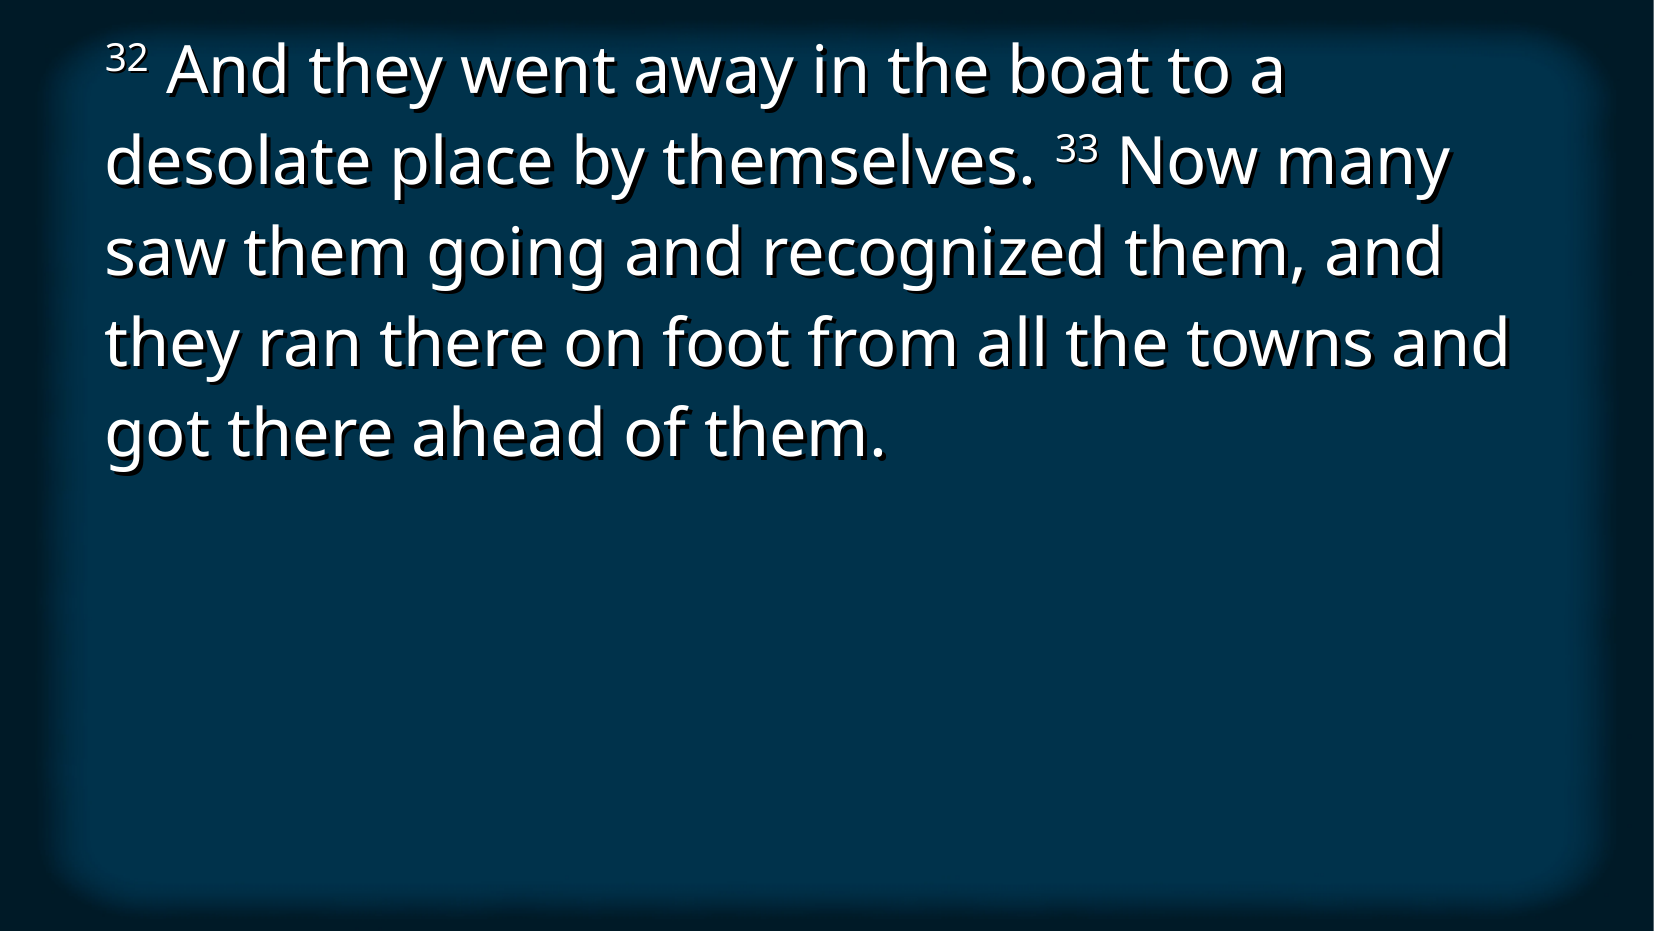

32 And they went away in the boat to a desolate place by themselves. 33 Now many saw them going and recognized them, and they ran there on foot from all the towns and got there ahead of them.